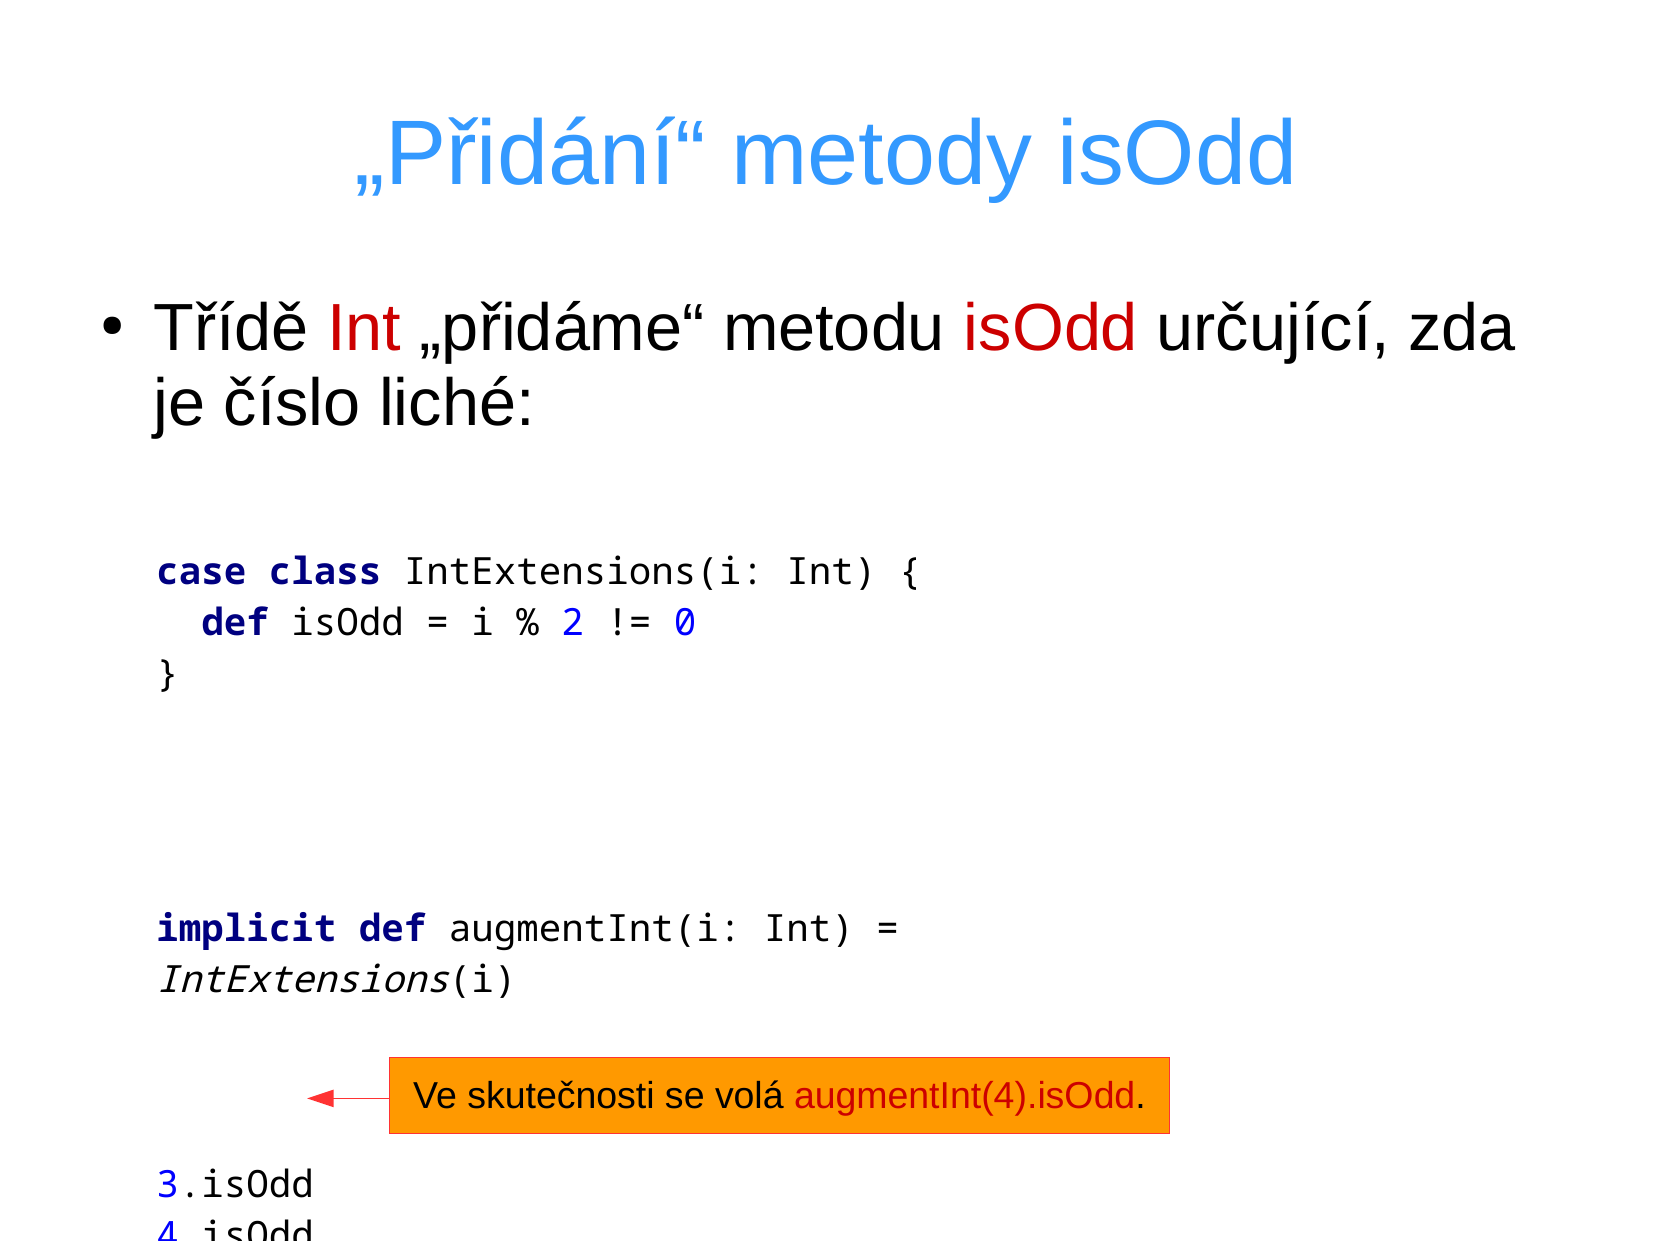

# „Přidání“ metody isOdd
Třídě Int „přidáme“ metodu isOdd určující, zda je číslo liché:
case class IntExtensions(i: Int) {
 def isOdd = i % 2 != 0
}
implicit def augmentInt(i: Int) = IntExtensions(i)
3.isOdd
4.isOdd
Ve skutečnosti se volá augmentInt(4).isOdd.